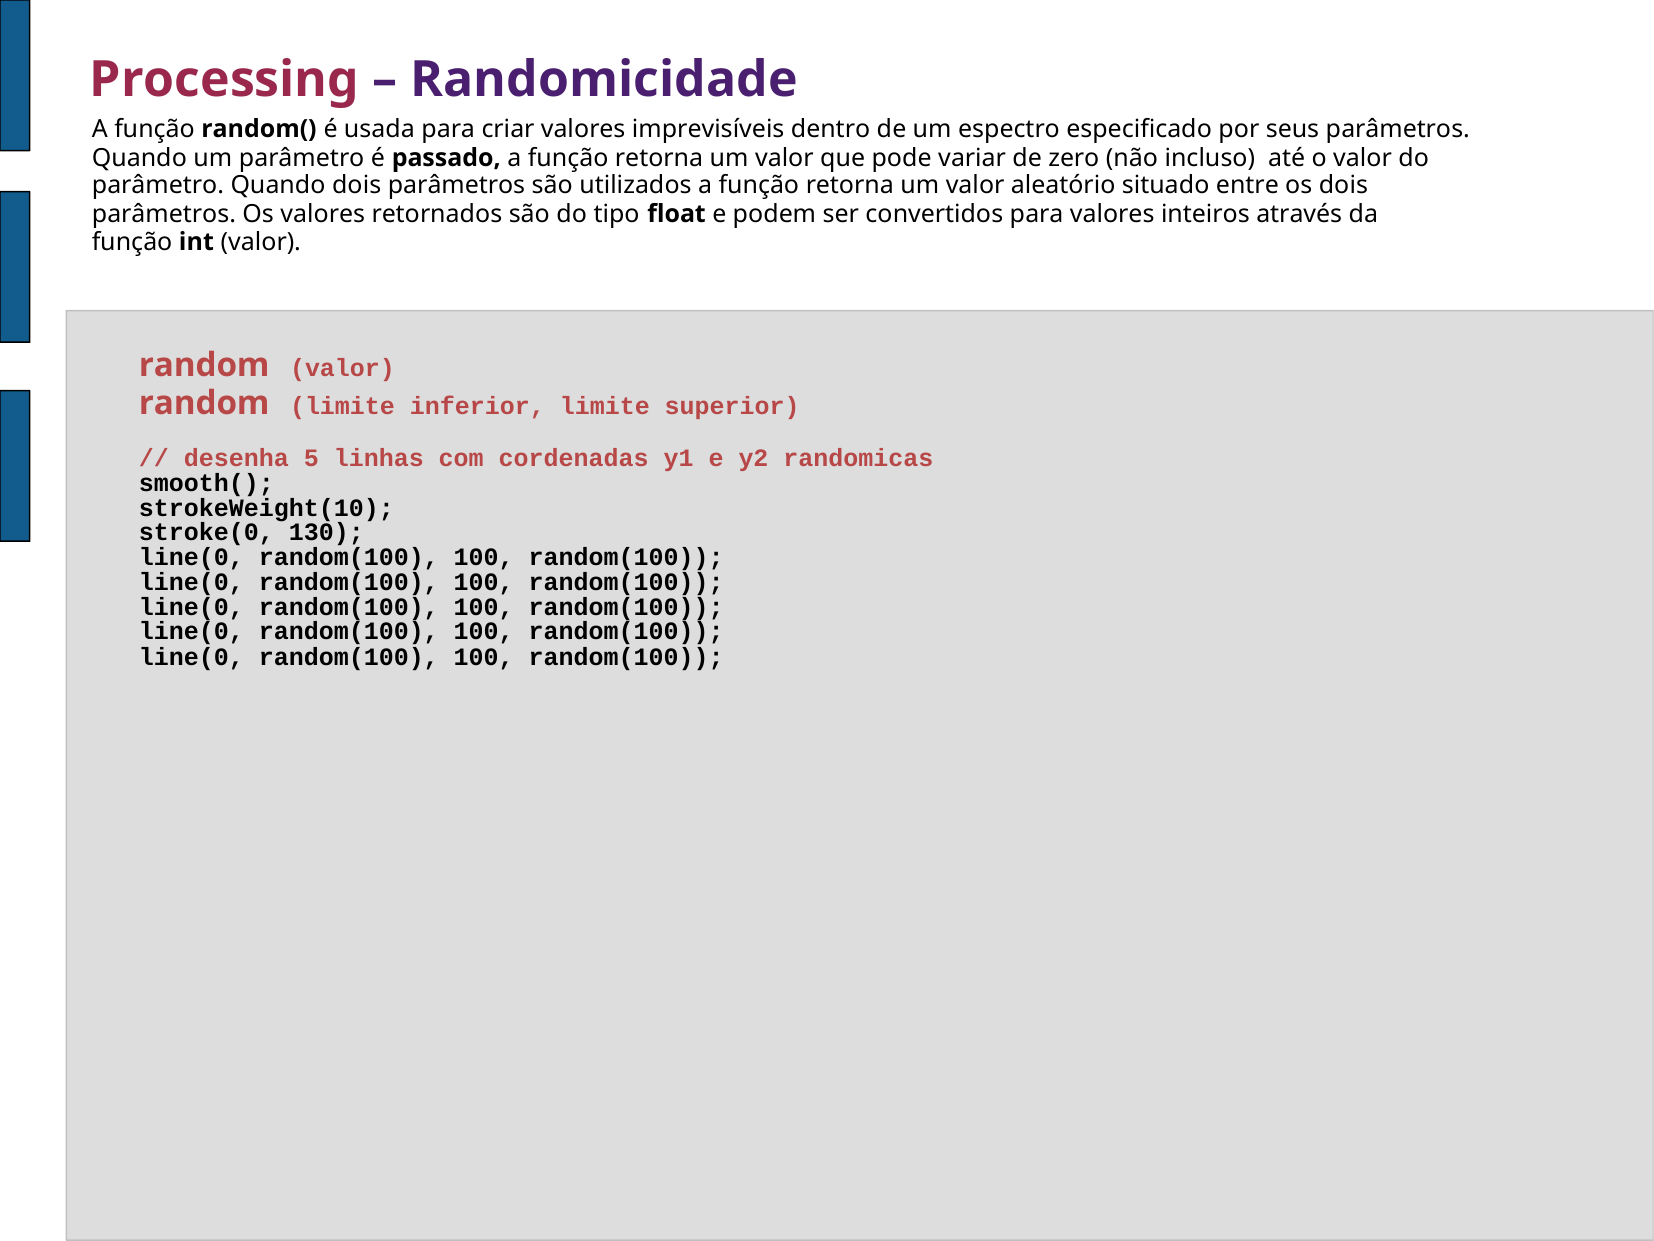

Processing – Randomicidade
A função random() é usada para criar valores imprevisíveis dentro de um espectro especificado por seus parâmetros.
Quando um parâmetro é passado, a função retorna um valor que pode variar de zero (não incluso) até o valor do
parâmetro. Quando dois parâmetros são utilizados a função retorna um valor aleatório situado entre os dois
parâmetros. Os valores retornados são do tipo float e podem ser convertidos para valores inteiros através da
função int (valor).
random (valor)
random (limite inferior, limite superior)
// desenha 5 linhas com cordenadas y1 e y2 randomicas
smooth();
strokeWeight(10);
stroke(0, 130);
line(0, random(100), 100, random(100));
line(0, random(100), 100, random(100));
line(0, random(100), 100, random(100));
line(0, random(100), 100, random(100));
line(0, random(100), 100, random(100));